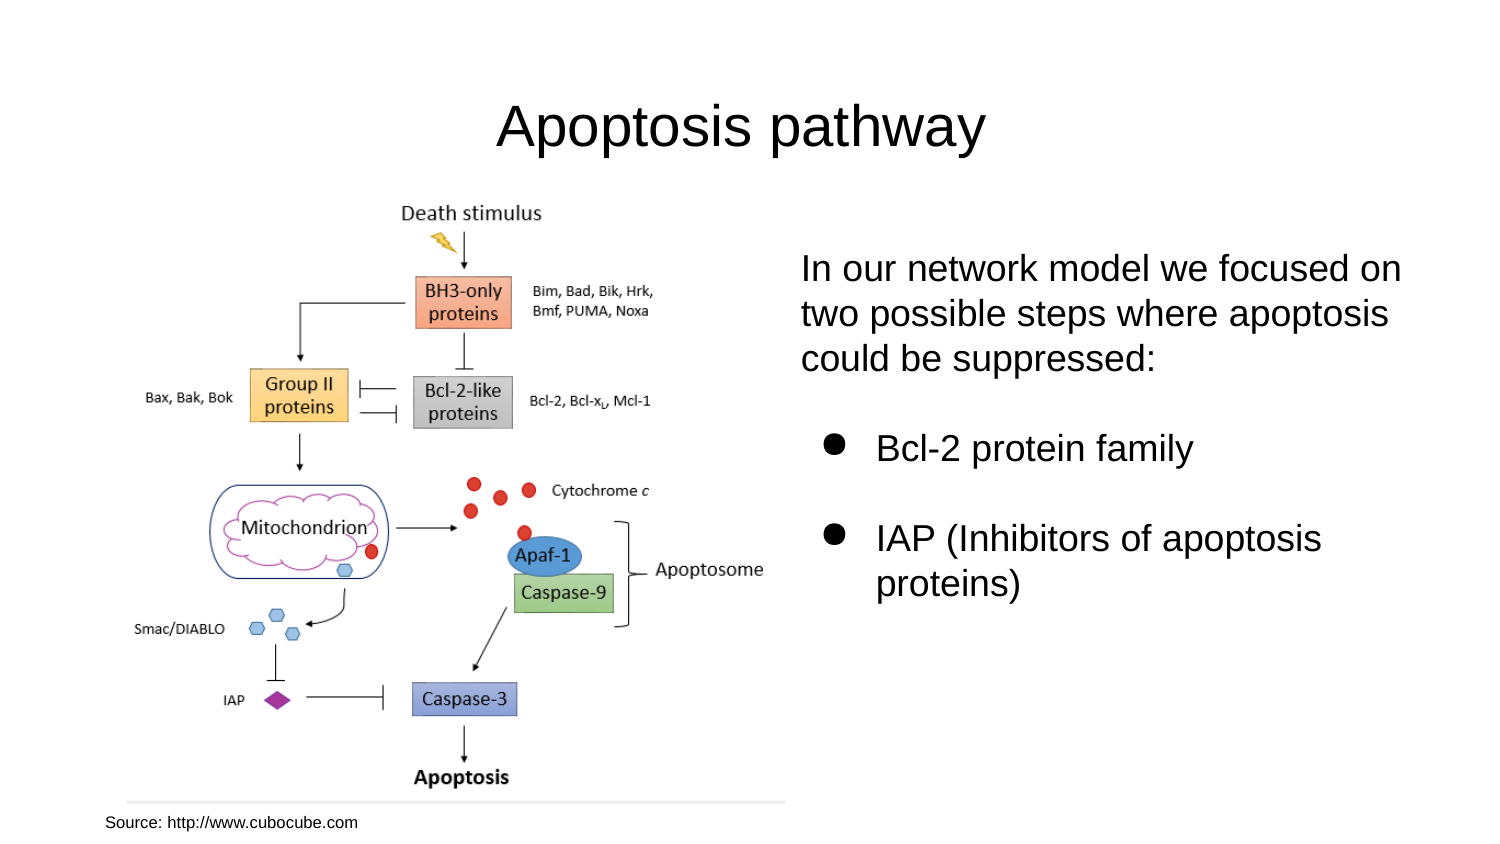

# Apoptosis pathway
In our network model we focused on two possible steps where apoptosis could be suppressed:
Bcl-2 protein family
IAP (Inhibitors of apoptosis proteins)
Source: http://www.cubocube.com